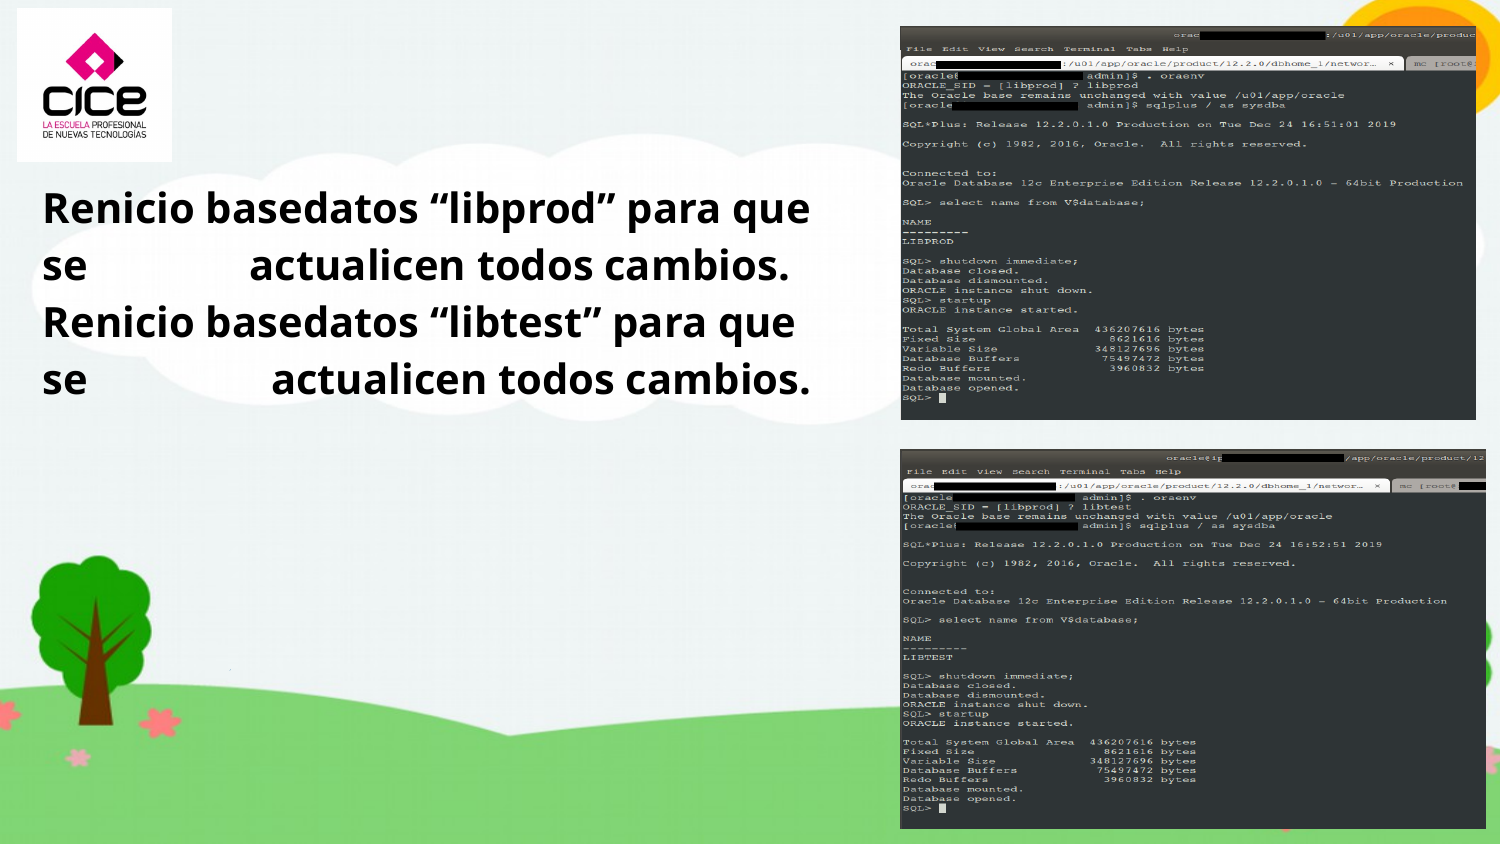

# Renicio basedatos “libprod” para que se actualicen todos cambios. Renicio basedatos “libtest” para que se actualicen todos cambios.